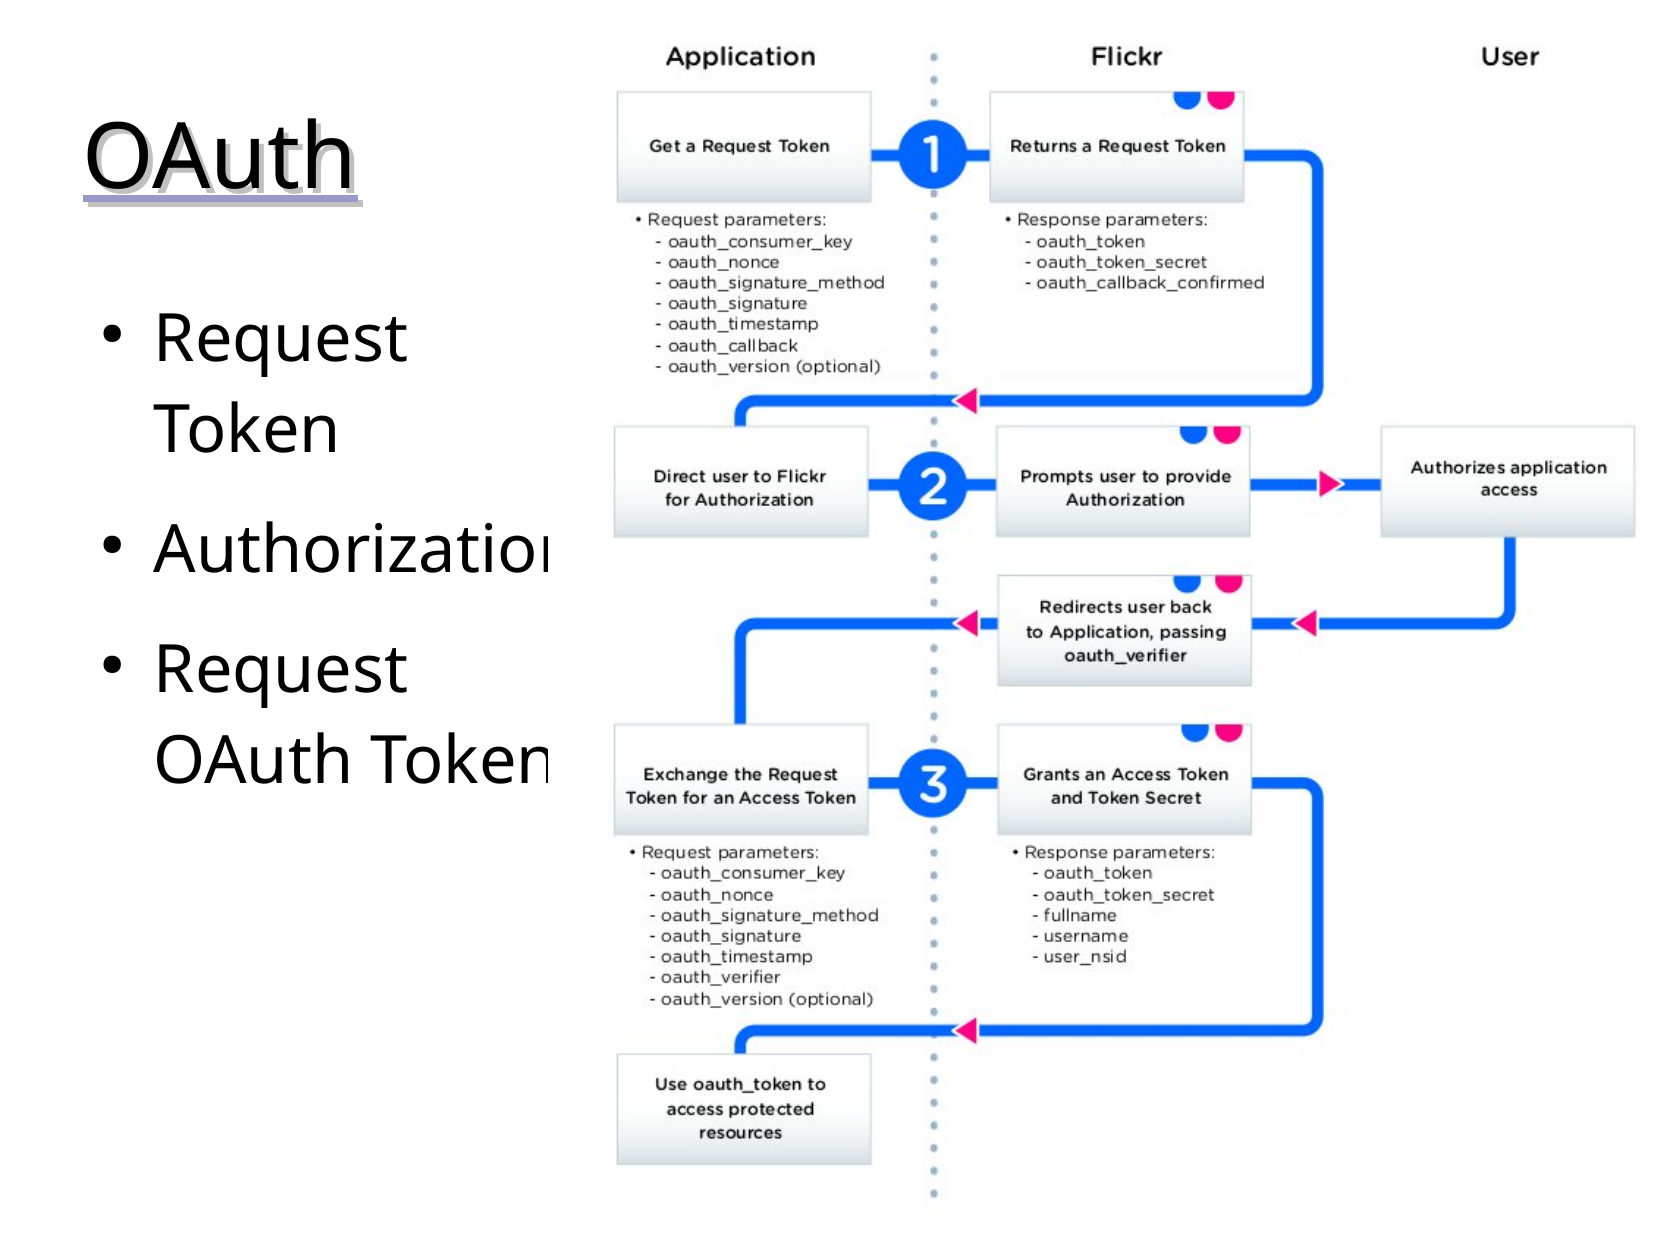

# OAuth
Request
Token
Authorization
Request
OAuth Token